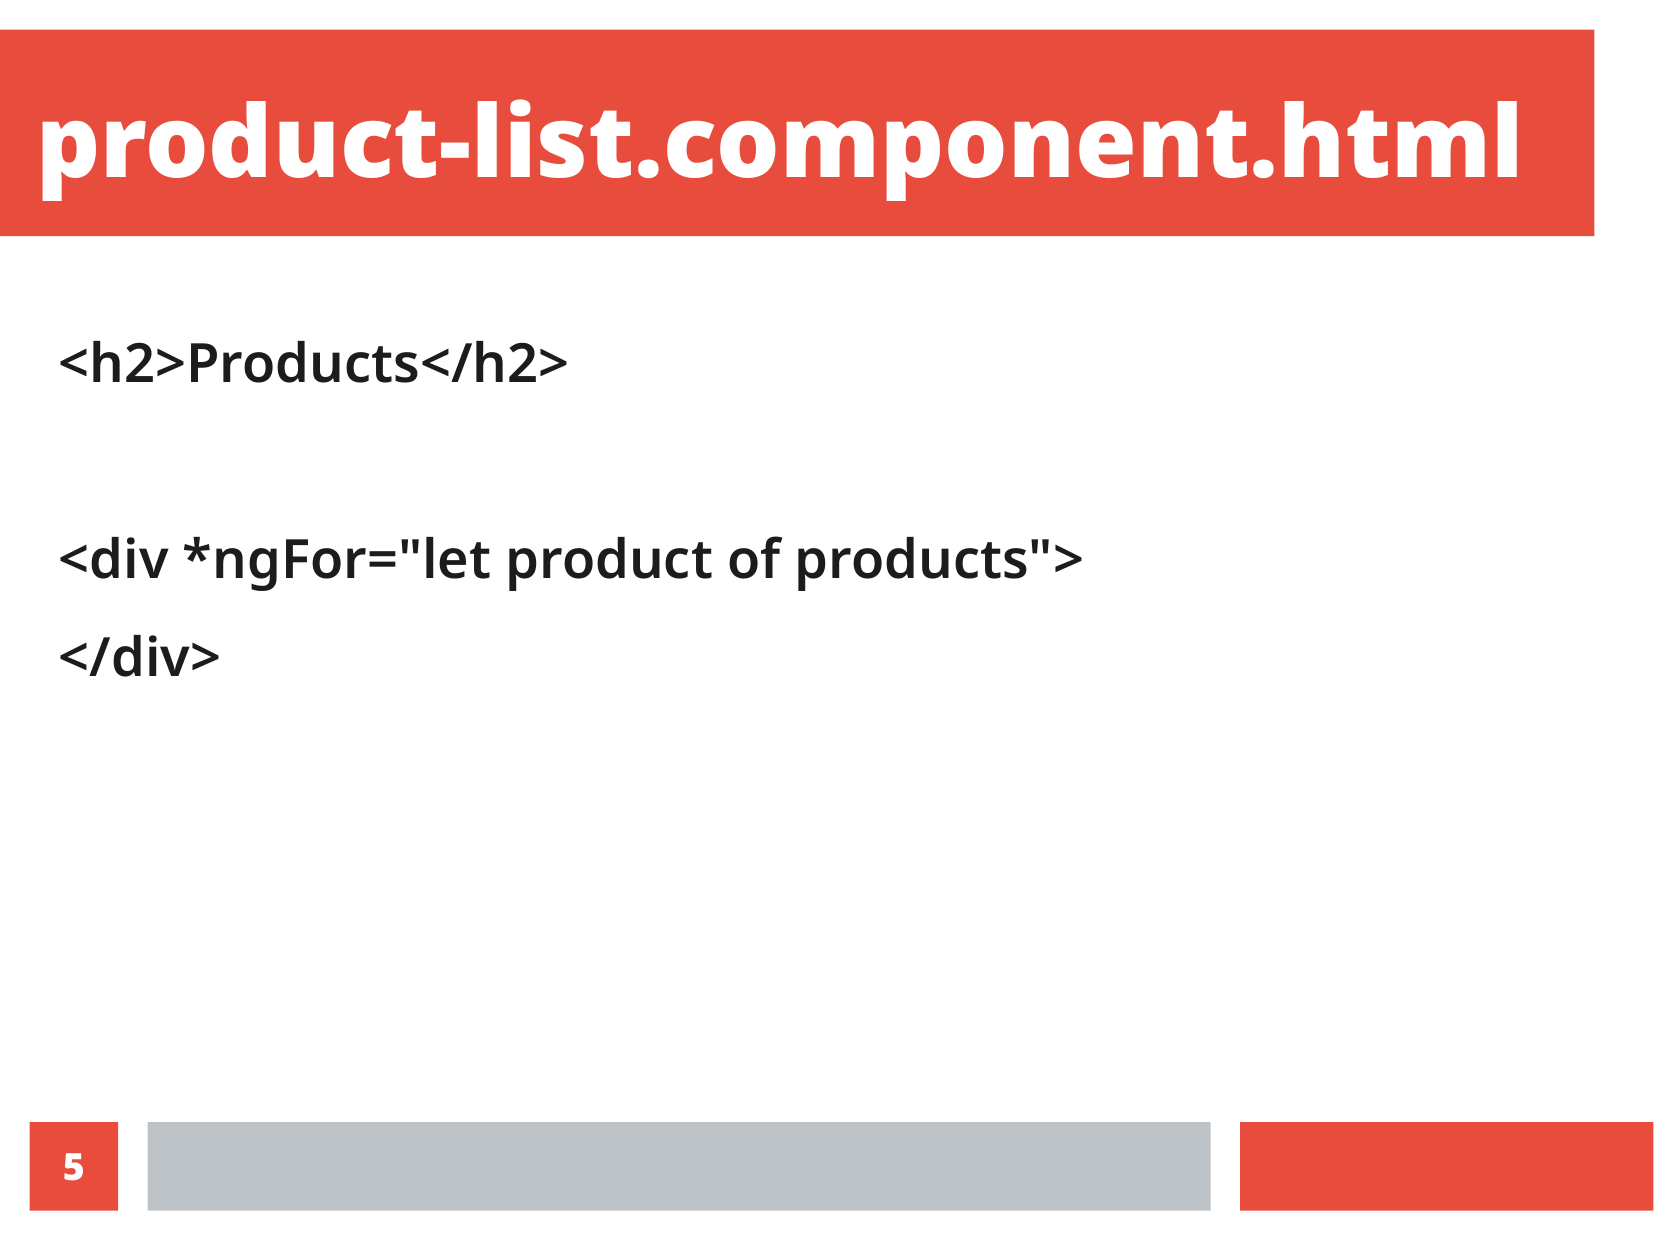

# product-list.component.html
<h2>Products</h2>
<div *ngFor="let product of products">
</div>
5